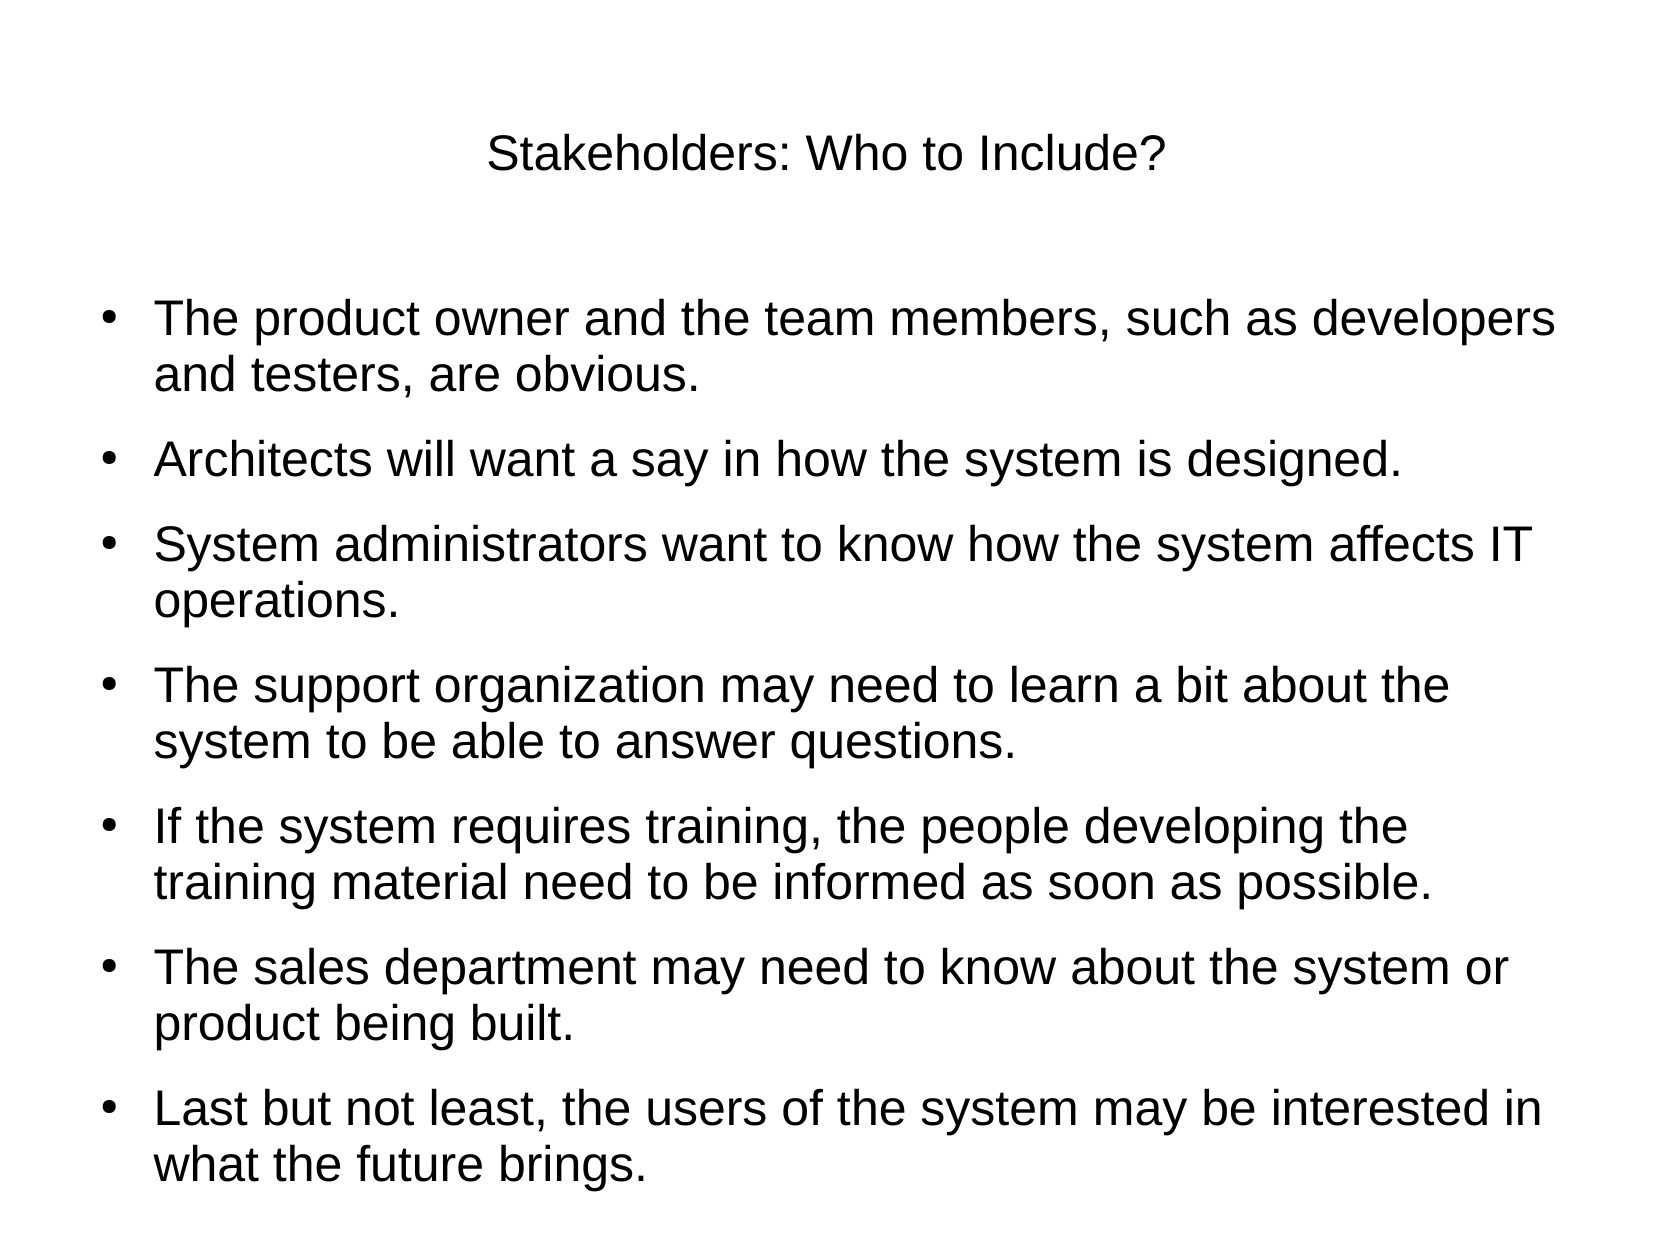

# Stakeholders: Who to Include?
The product owner and the team members, such as developers and testers, are obvious.
Architects will want a say in how the system is designed.
System administrators want to know how the system affects IT operations.
The support organization may need to learn a bit about the system to be able to answer questions.
If the system requires training, the people developing the training material need to be informed as soon as possible.
The sales department may need to know about the system or product being built.
Last but not least, the users of the system may be interested in what the future brings.